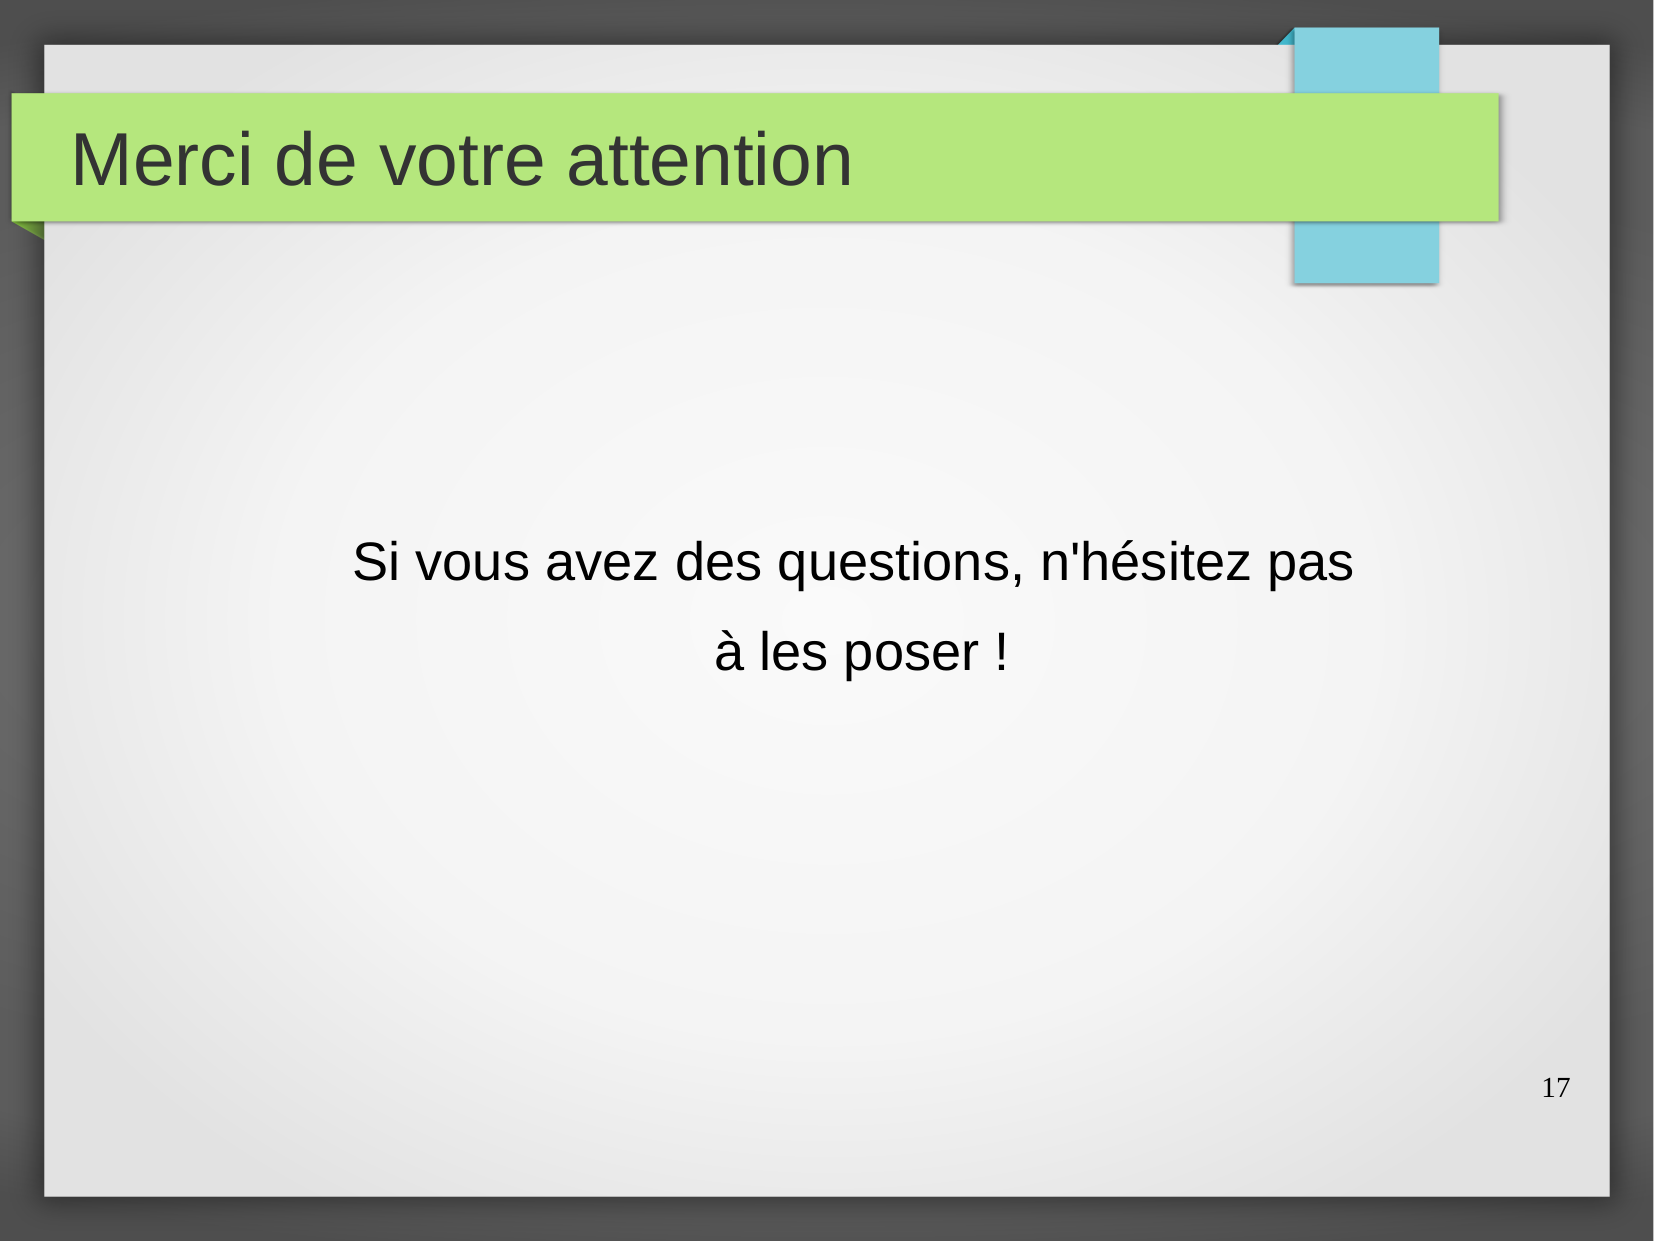

# Merci de votre attention
Si vous avez des questions, n'hésitez pas
à les poser !
17